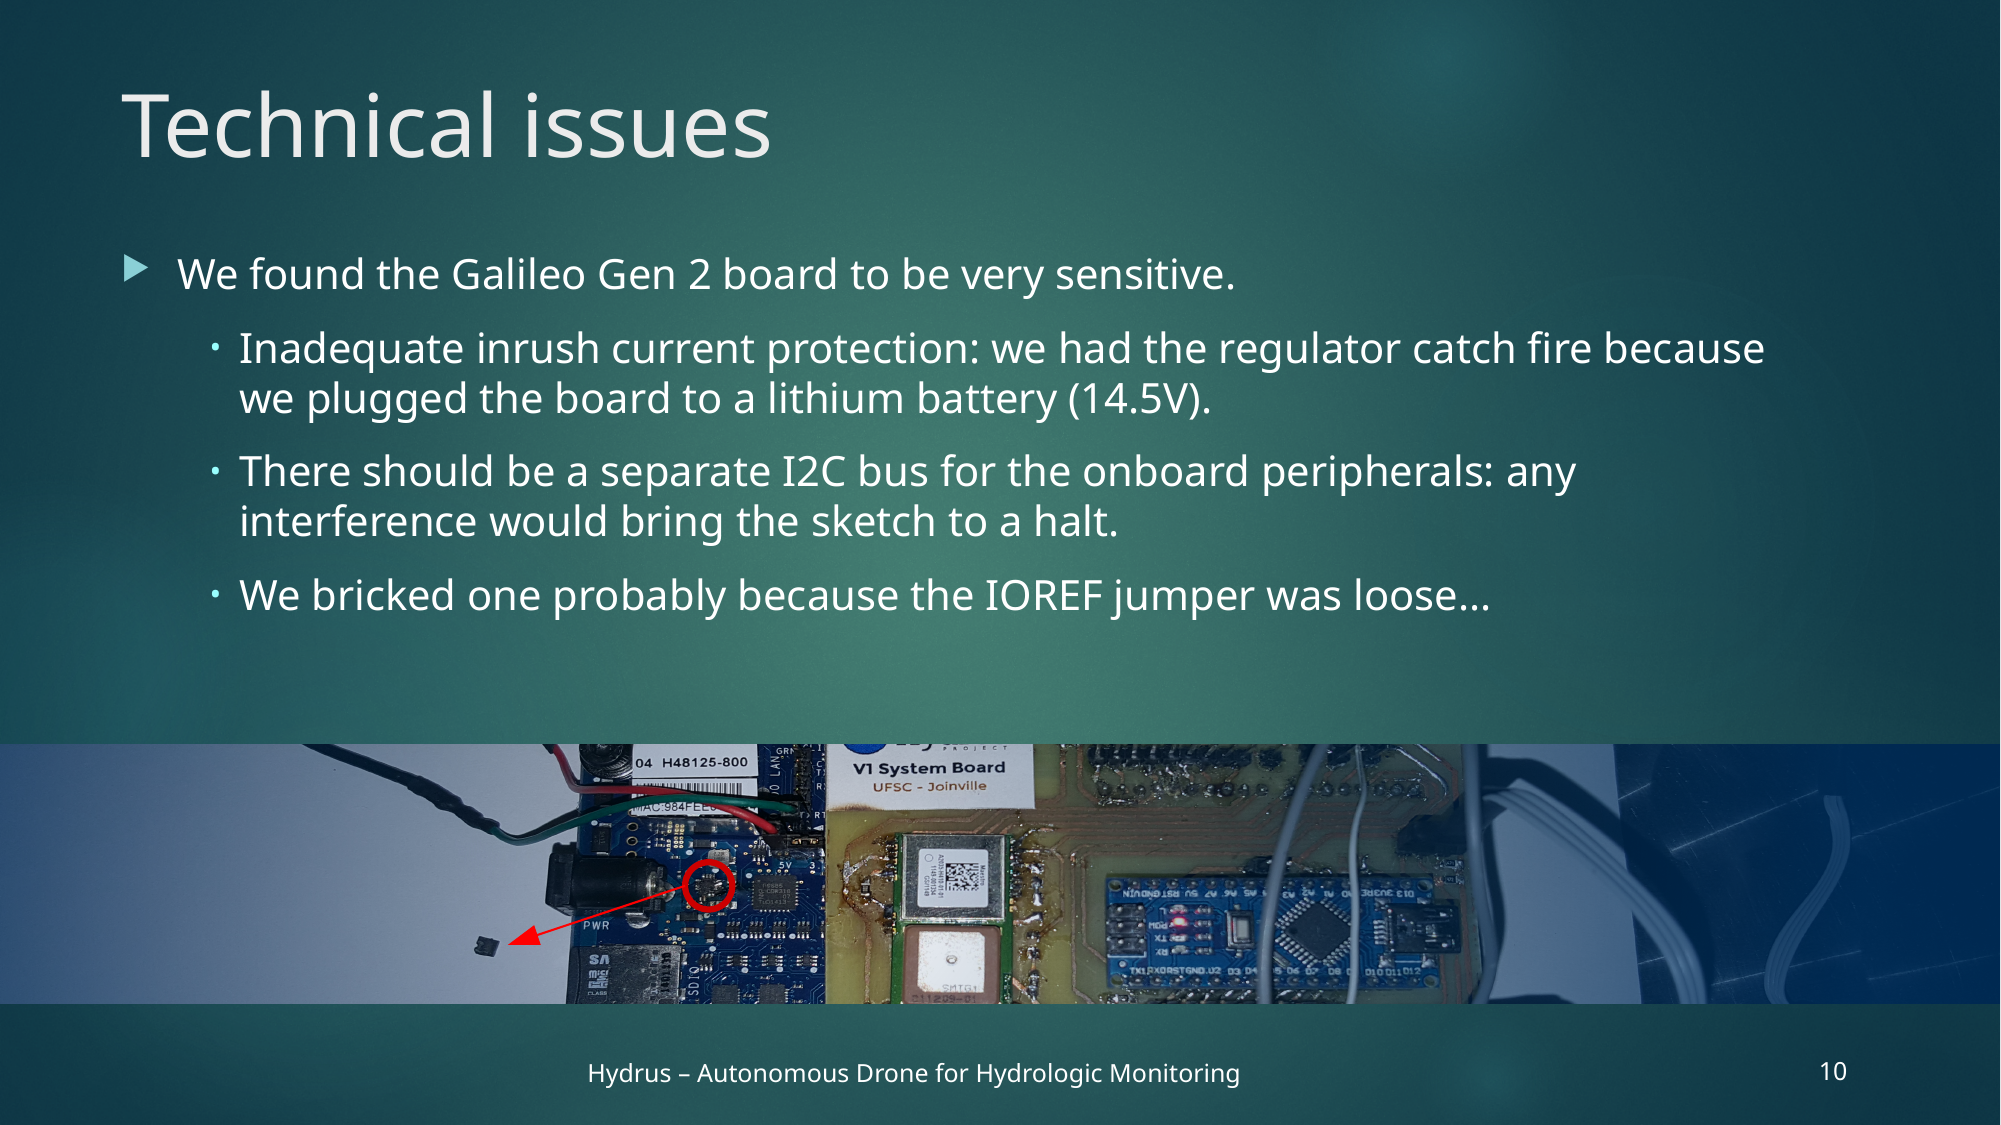

# Technical issues
We found the Galileo Gen 2 board to be very sensitive.
Inadequate inrush current protection: we had the regulator catch fire because we plugged the board to a lithium battery (14.5V).
There should be a separate I2C bus for the onboard peripherals: any interference would bring the sketch to a halt.
We bricked one probably because the IOREF jumper was loose...
Hydrus – Autonomous Drone for Hydrologic Monitoring